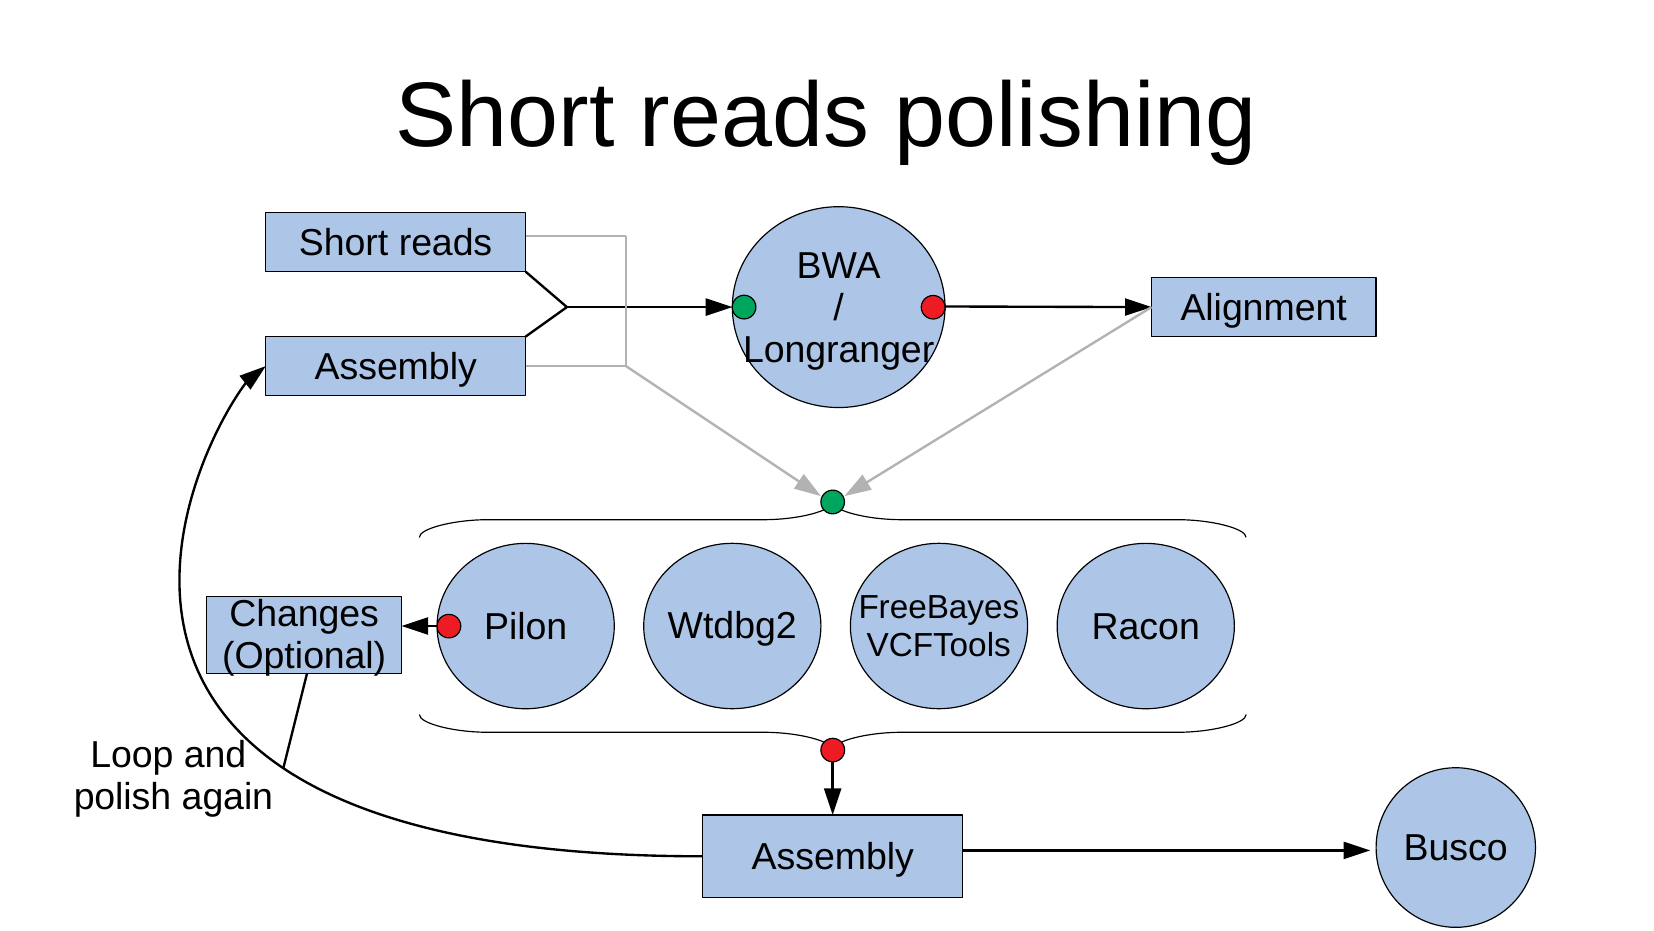

# Short reads polishing
BWA
/
Longranger
Short reads
Alignment
Assembly
Wtdbg2
FreeBayes
VCFTools
Pilon
Racon
Changes
(Optional)
Loop and
polish again
Busco
Assembly